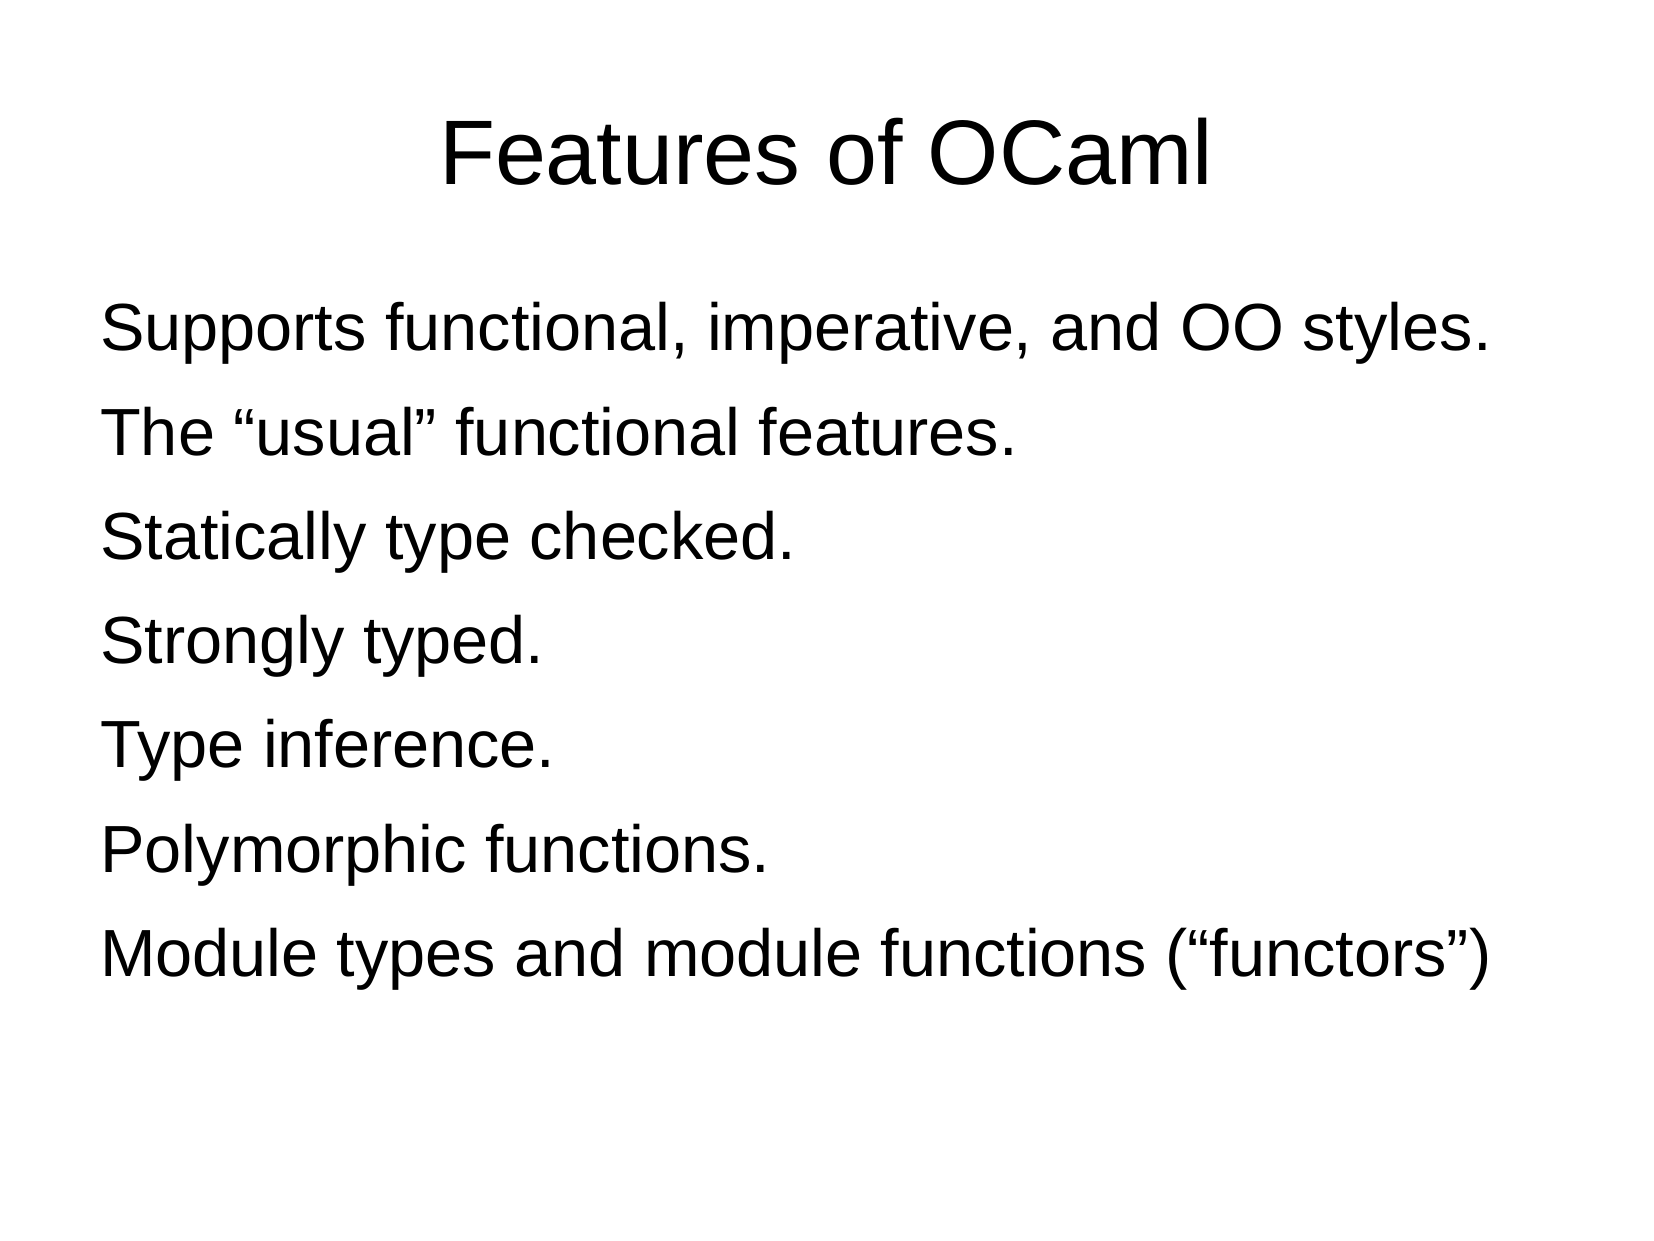

# Features of OCaml
Supports functional, imperative, and OO styles.
The “usual” functional features.
Statically type checked.
Strongly typed.
Type inference.
Polymorphic functions.
Module types and module functions (“functors”)